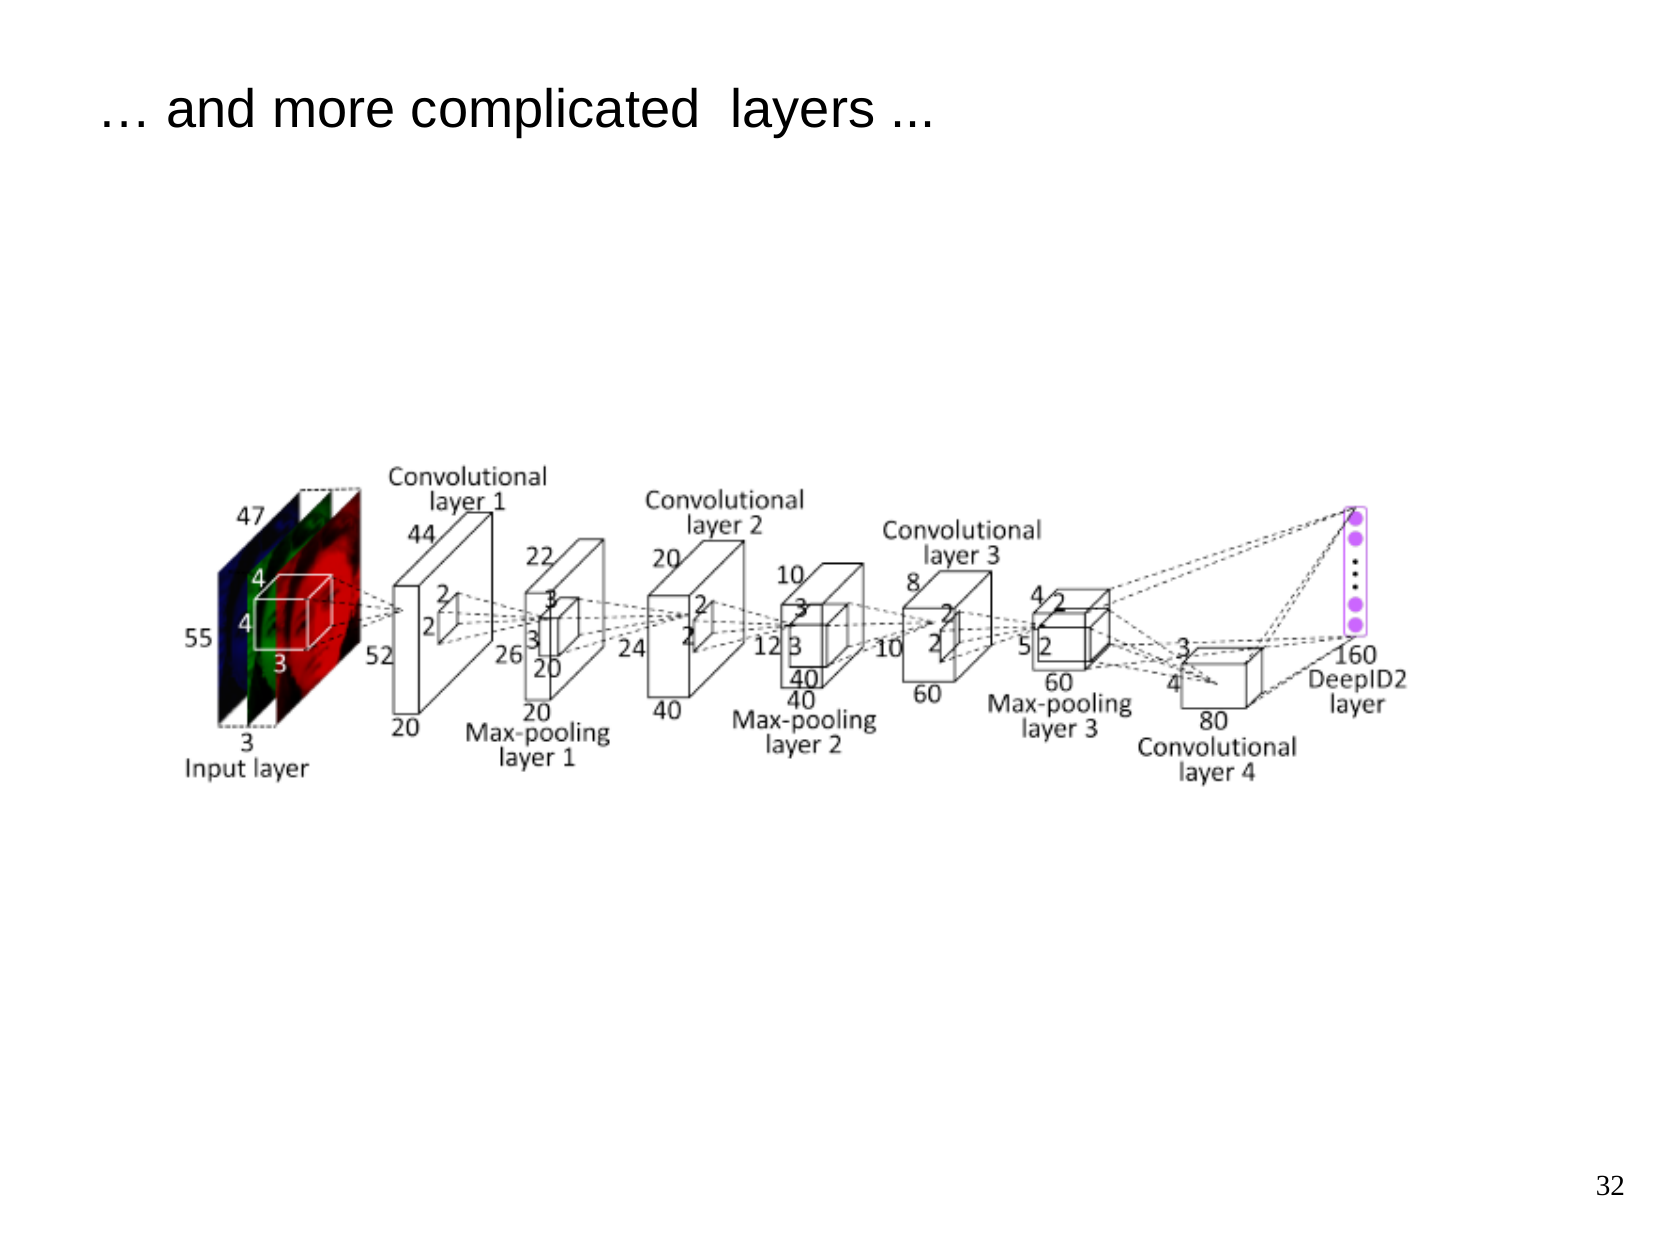

… and more complicated layers ...
32